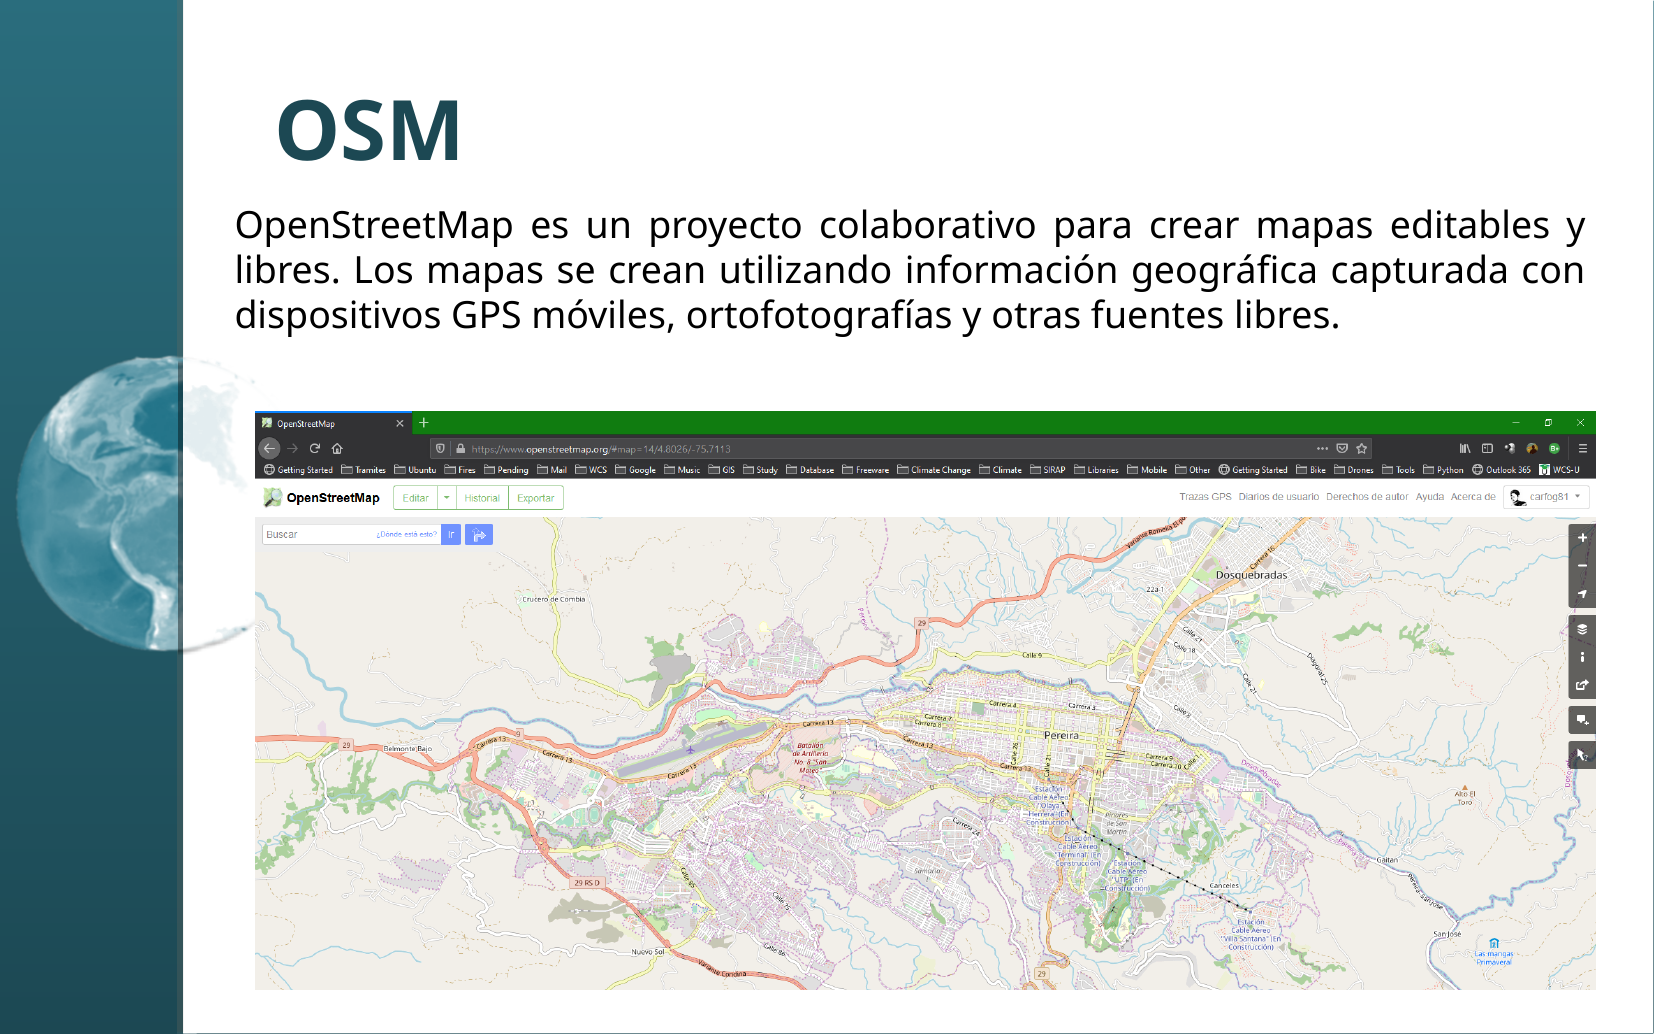

# OSM
OpenStreetMap es un proyecto colaborativo para crear mapas editables y libres. Los mapas se crean utilizando información geográfica capturada con dispositivos GPS móviles, ortofotografías y otras fuentes libres.